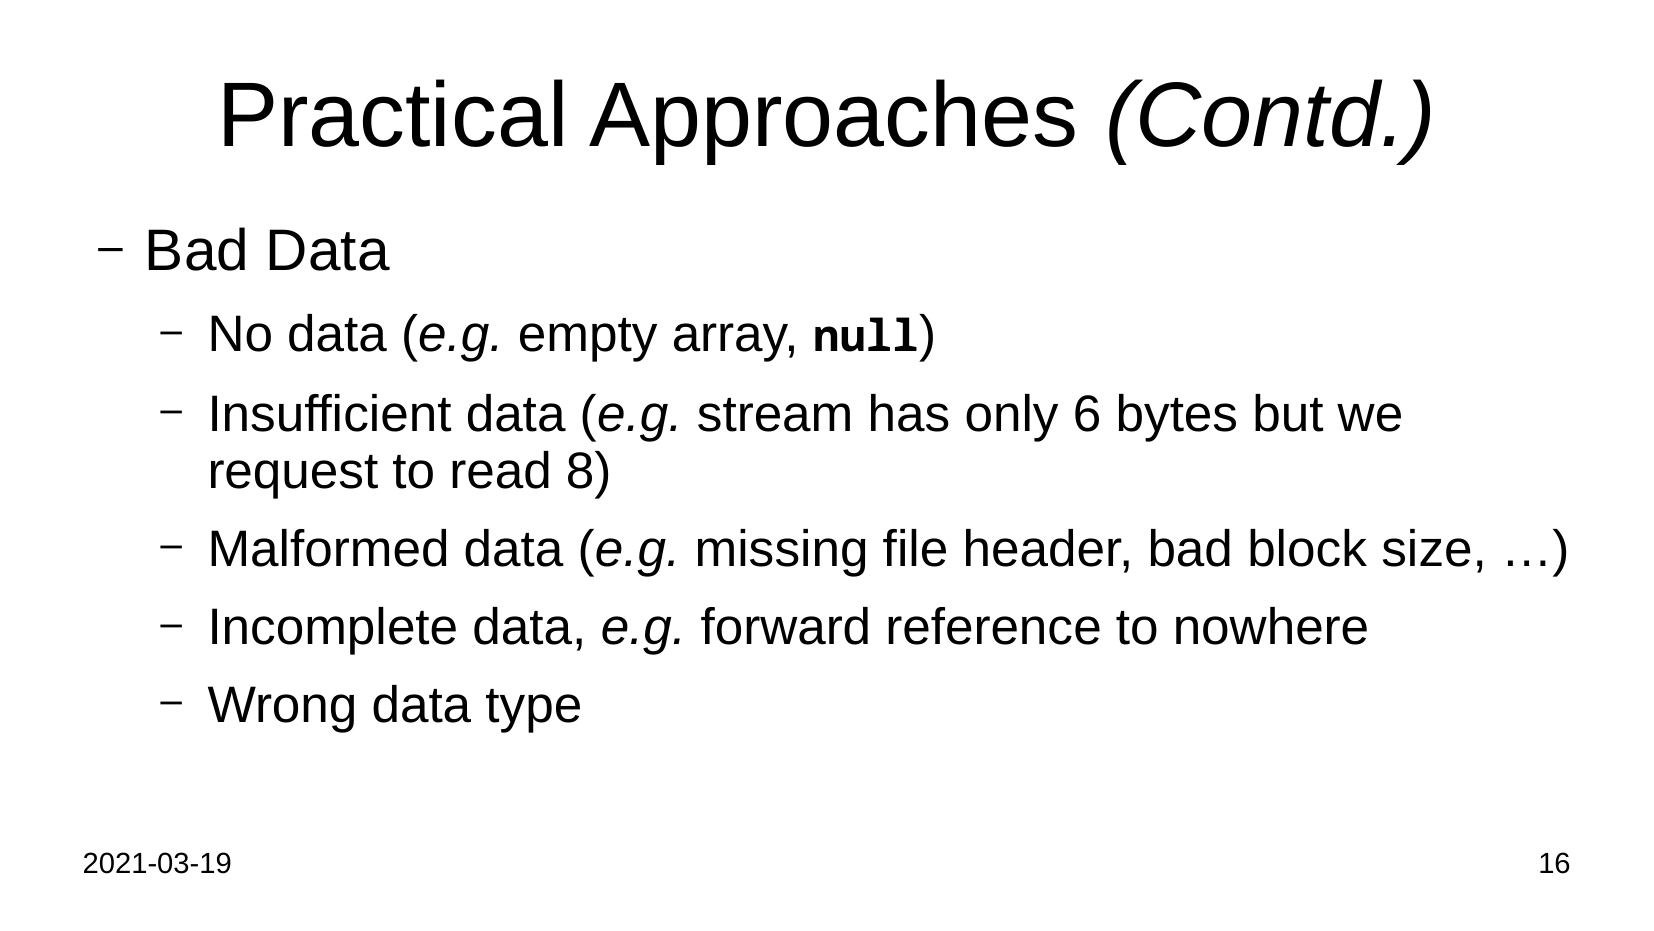

# Practical Approaches (Contd.)
Bad Data
No data (e.g. empty array, null)
Insufficient data (e.g. stream has only 6 bytes but we request to read 8)
Malformed data (e.g. missing file header, bad block size, …)
Incomplete data, e.g. forward reference to nowhere
Wrong data type
2021-03-19
16